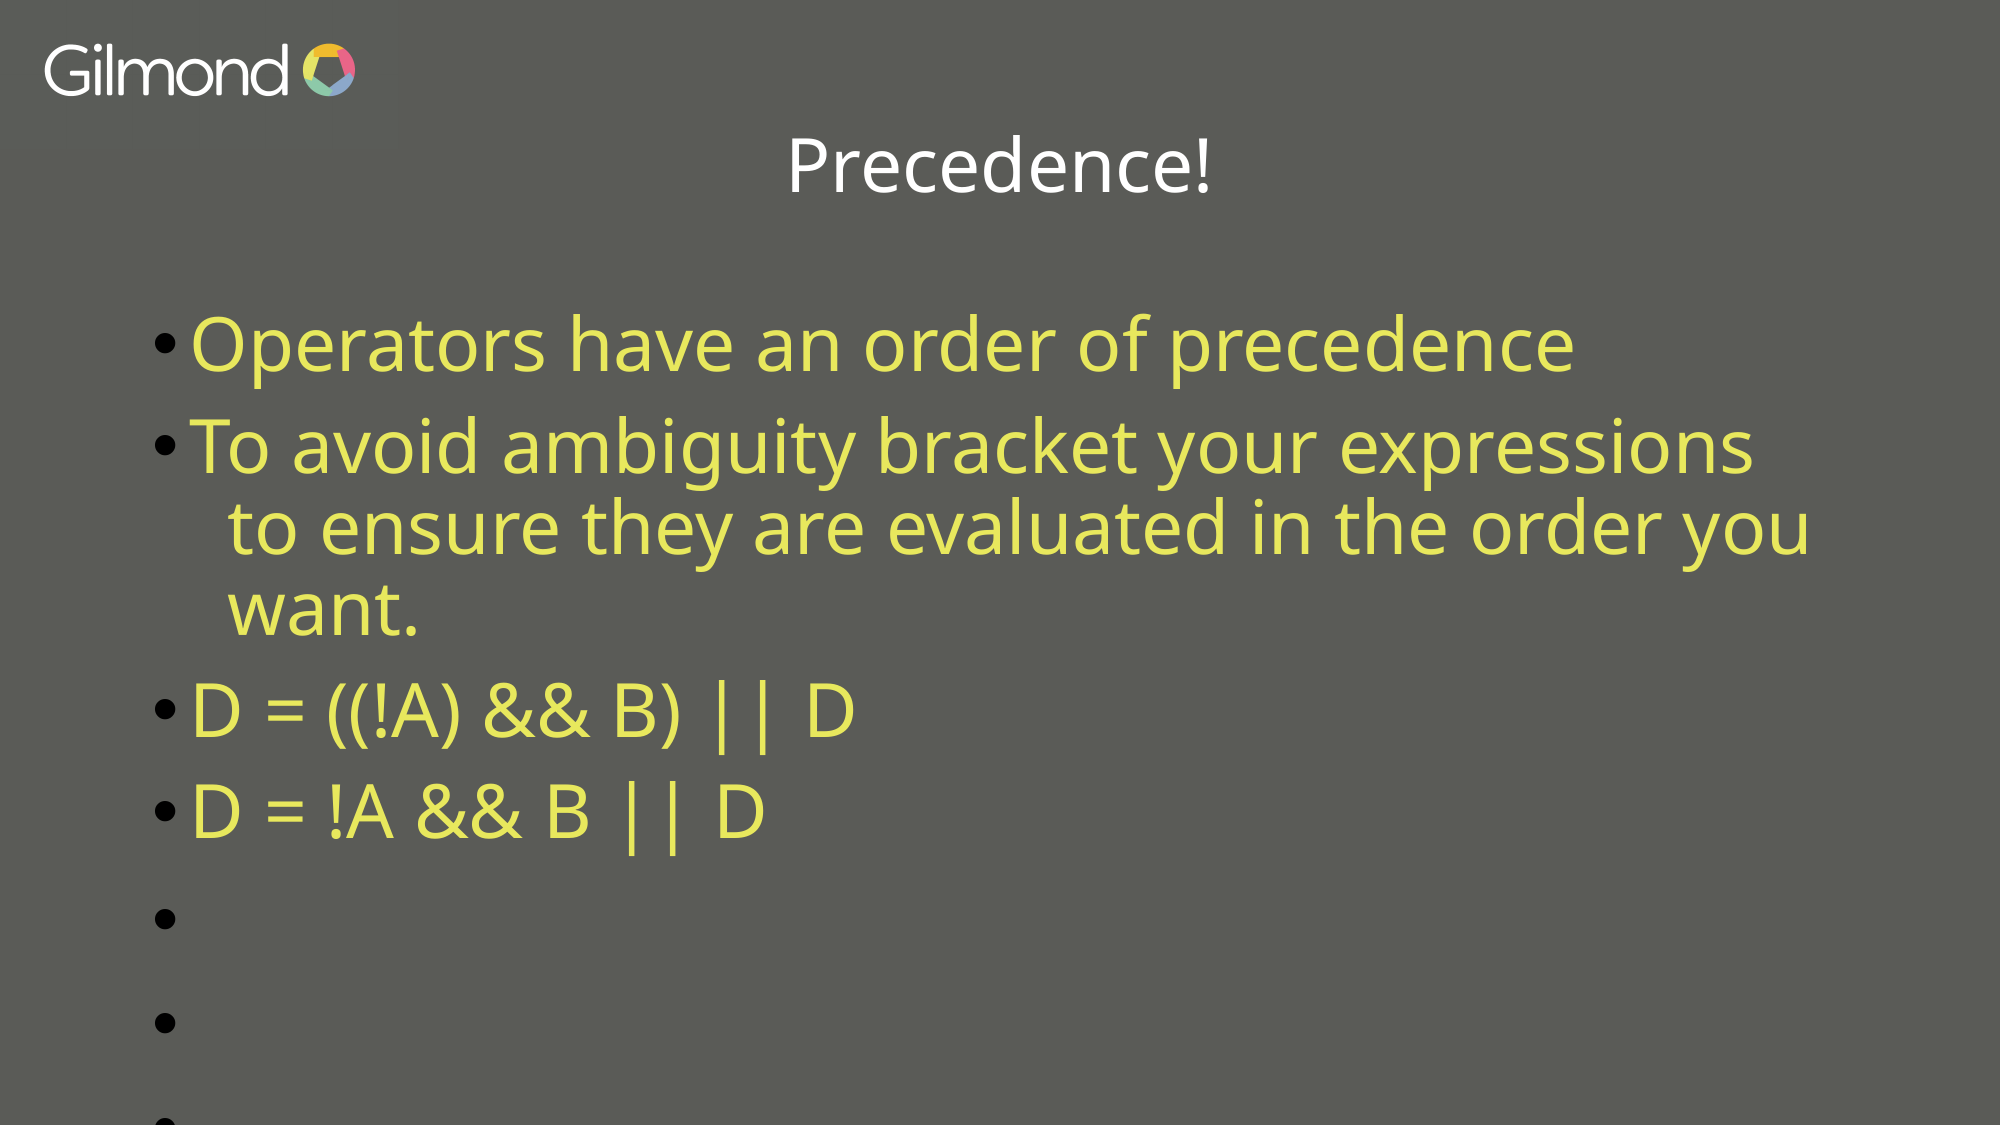

# Precedence!
Operators have an order of precedence
To avoid ambiguity bracket your expressions to ensure they are evaluated in the order you want.
D = ((!A) && B) || D
D = !A && B || D